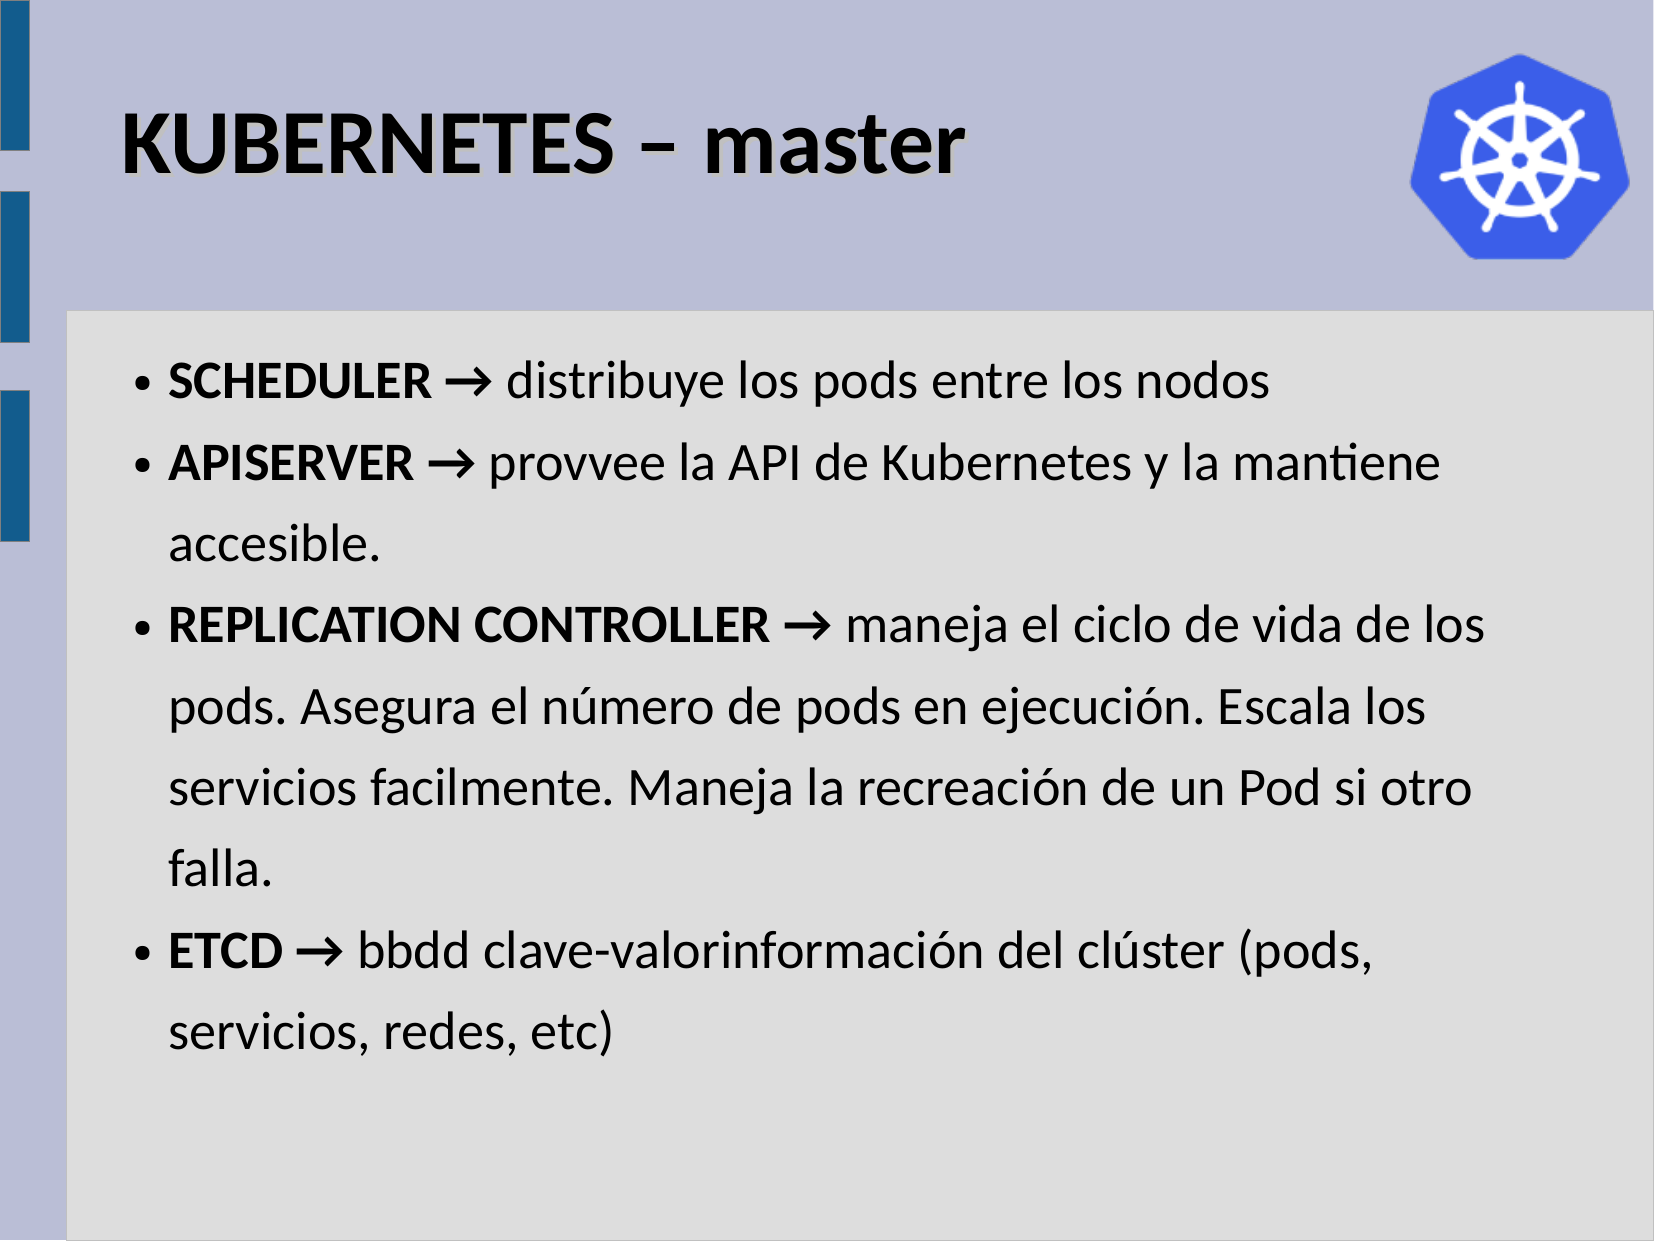

KUBERNETES – master
SCHEDULER → distribuye los pods entre los nodos
APISERVER → provvee la API de Kubernetes y la mantiene accesible.
REPLICATION CONTROLLER → maneja el ciclo de vida de los pods. Asegura el número de pods en ejecución. Escala los servicios facilmente. Maneja la recreación de un Pod si otro falla.
ETCD → bbdd clave-valorinformación del clúster (pods, servicios, redes, etc)